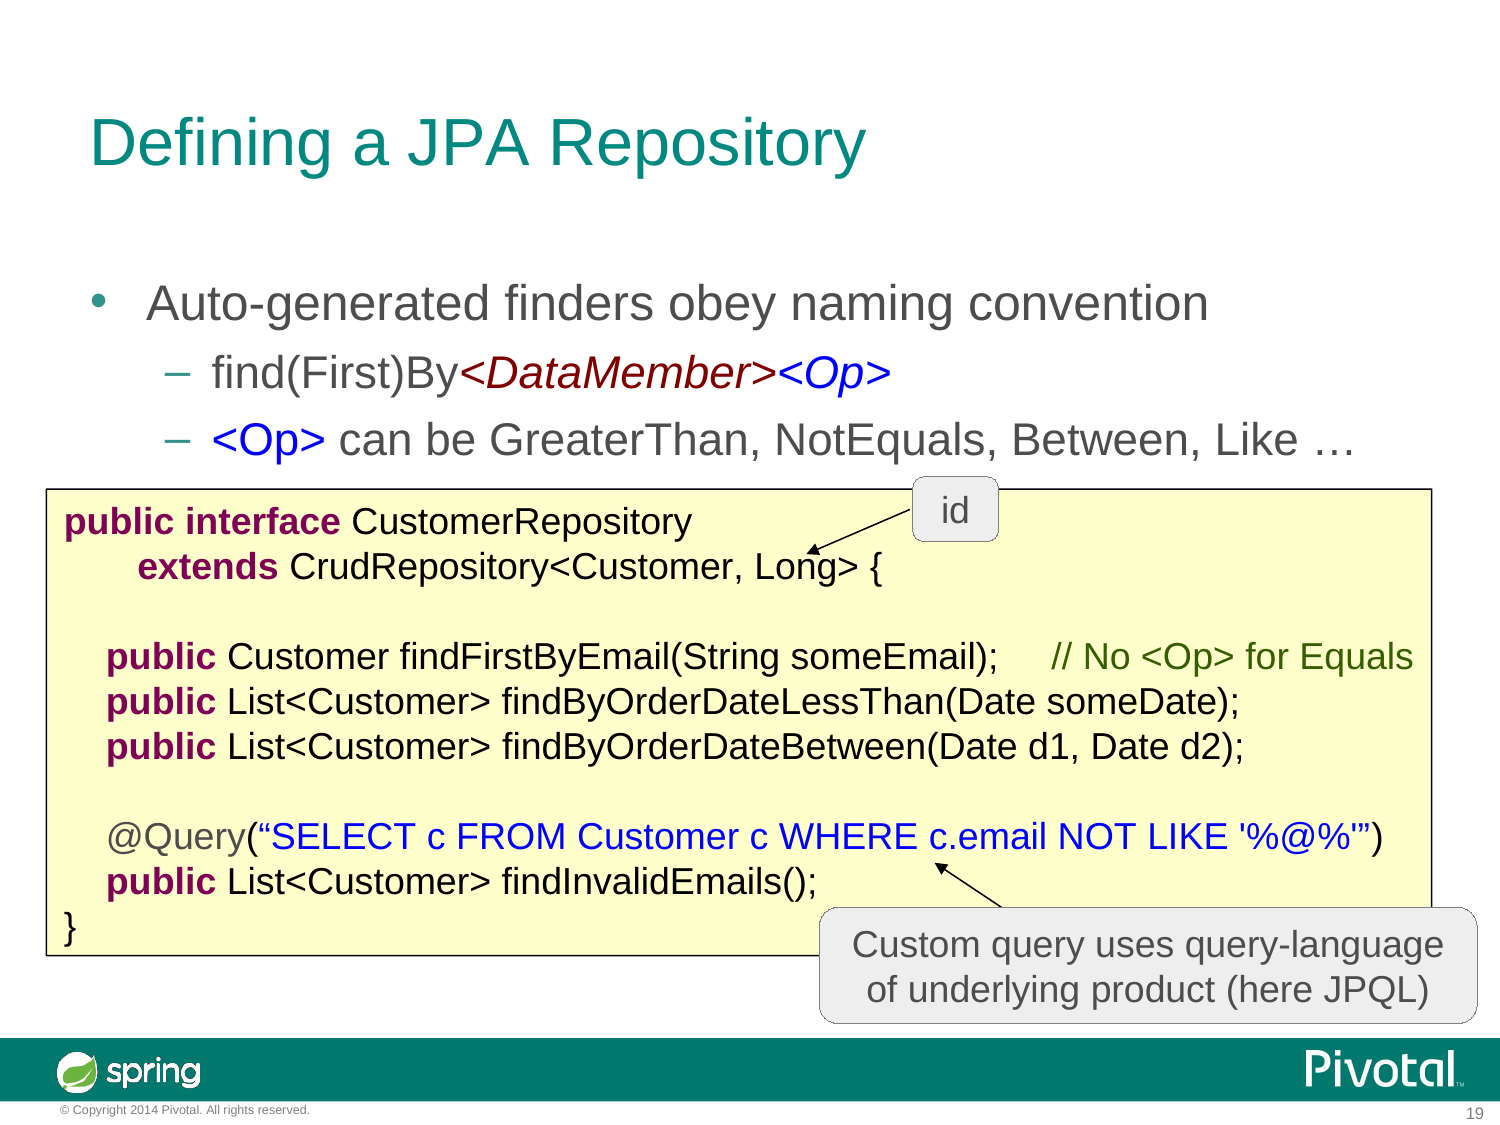

# Defining a JPA Repository
Auto-generated finders obey naming convention
find(First)By<DataMember><Op>
<Op> can be GreaterThan, NotEquals, Between, Like …
id
public interface CustomerRepository
 extends CrudRepository<Customer, Long> {
 public Customer findFirstByEmail(String someEmail); // No <Op> for Equals
 public List<Customer> findByOrderDateLessThan(Date someDate);
 public List<Customer> findByOrderDateBetween(Date d1, Date d2);
 @Query(“SELECT c FROM Customer c WHERE c.email NOT LIKE '%@%'”)
 public List<Customer> findInvalidEmails();
}
Custom query uses query-language of underlying product (here JPQL)